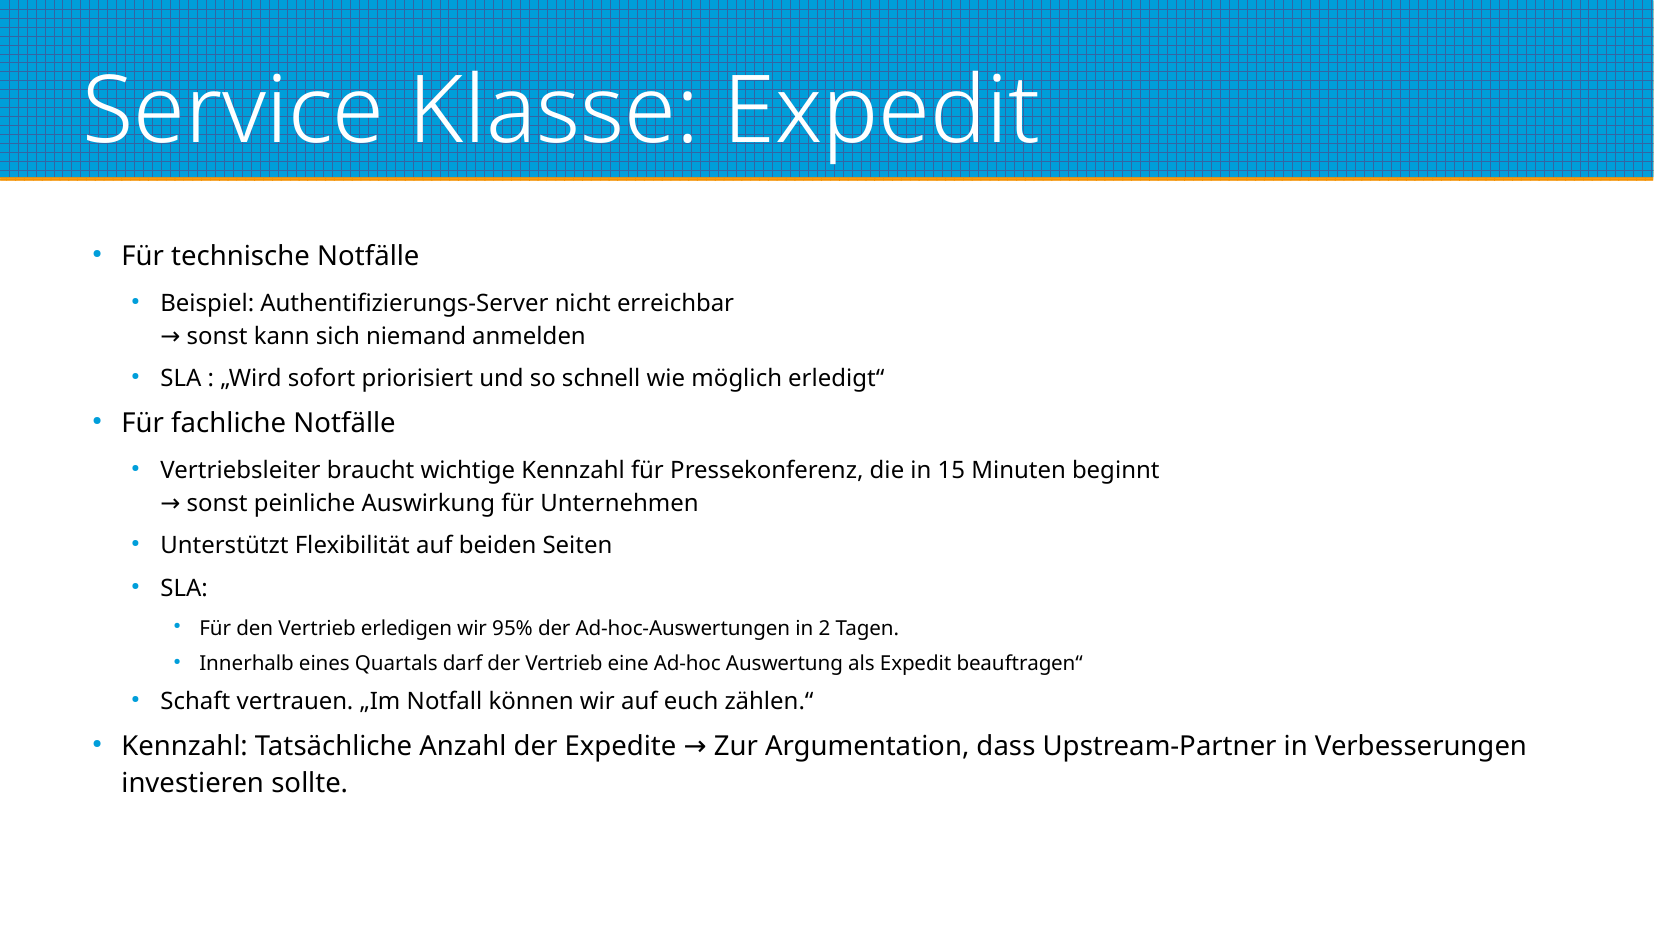

# Service Klasse: Expedit
Für technische Notfälle
Beispiel: Authentifizierungs-Server nicht erreichbar
→ sonst kann sich niemand anmelden
SLA : „Wird sofort priorisiert und so schnell wie möglich erledigt“
Für fachliche Notfälle
Vertriebsleiter braucht wichtige Kennzahl für Pressekonferenz, die in 15 Minuten beginnt
→ sonst peinliche Auswirkung für Unternehmen
Unterstützt Flexibilität auf beiden Seiten
SLA:
Für den Vertrieb erledigen wir 95% der Ad-hoc-Auswertungen in 2 Tagen.
Innerhalb eines Quartals darf der Vertrieb eine Ad-hoc Auswertung als Expedit beauftragen“
Schaft vertrauen. „Im Notfall können wir auf euch zählen.“
Kennzahl: Tatsächliche Anzahl der Expedite → Zur Argumentation, dass Upstream-Partner in Verbesserungen investieren sollte.